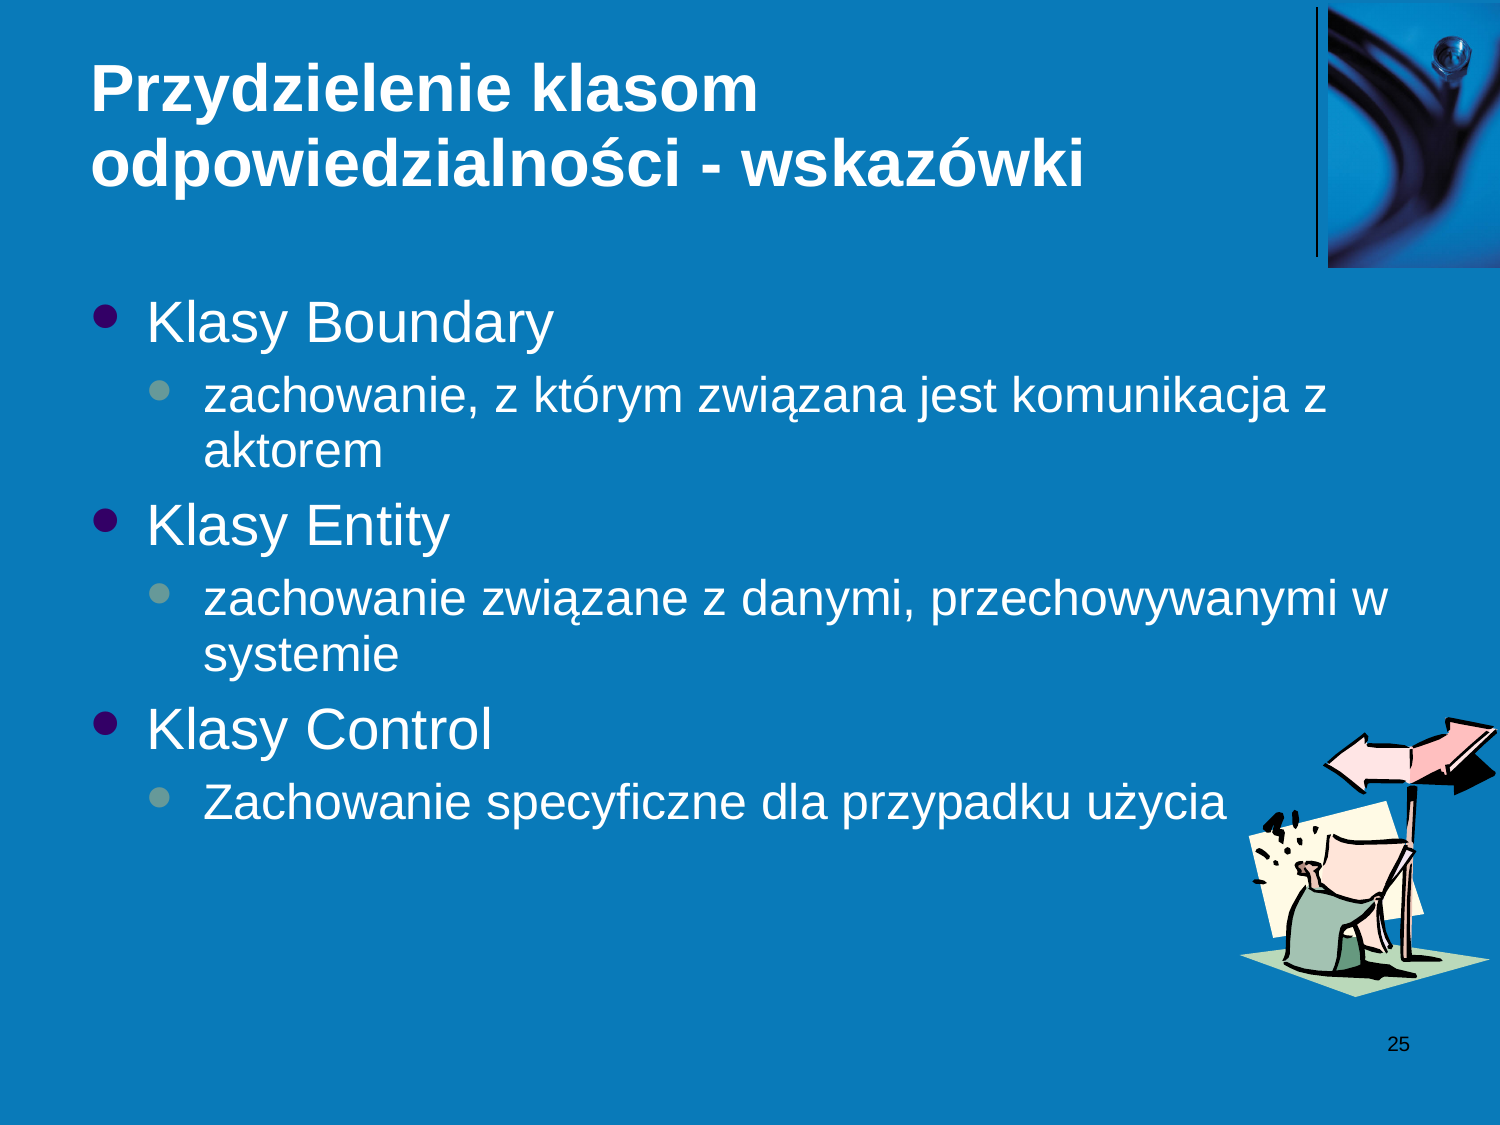

# Przydzielenie klasom odpowiedzialności - wskazówki
Klasy Boundary
zachowanie, z którym związana jest komunikacja z aktorem
Klasy Entity
zachowanie związane z danymi, przechowywanymi w systemie
Klasy Control
Zachowanie specyficzne dla przypadku użycia
25